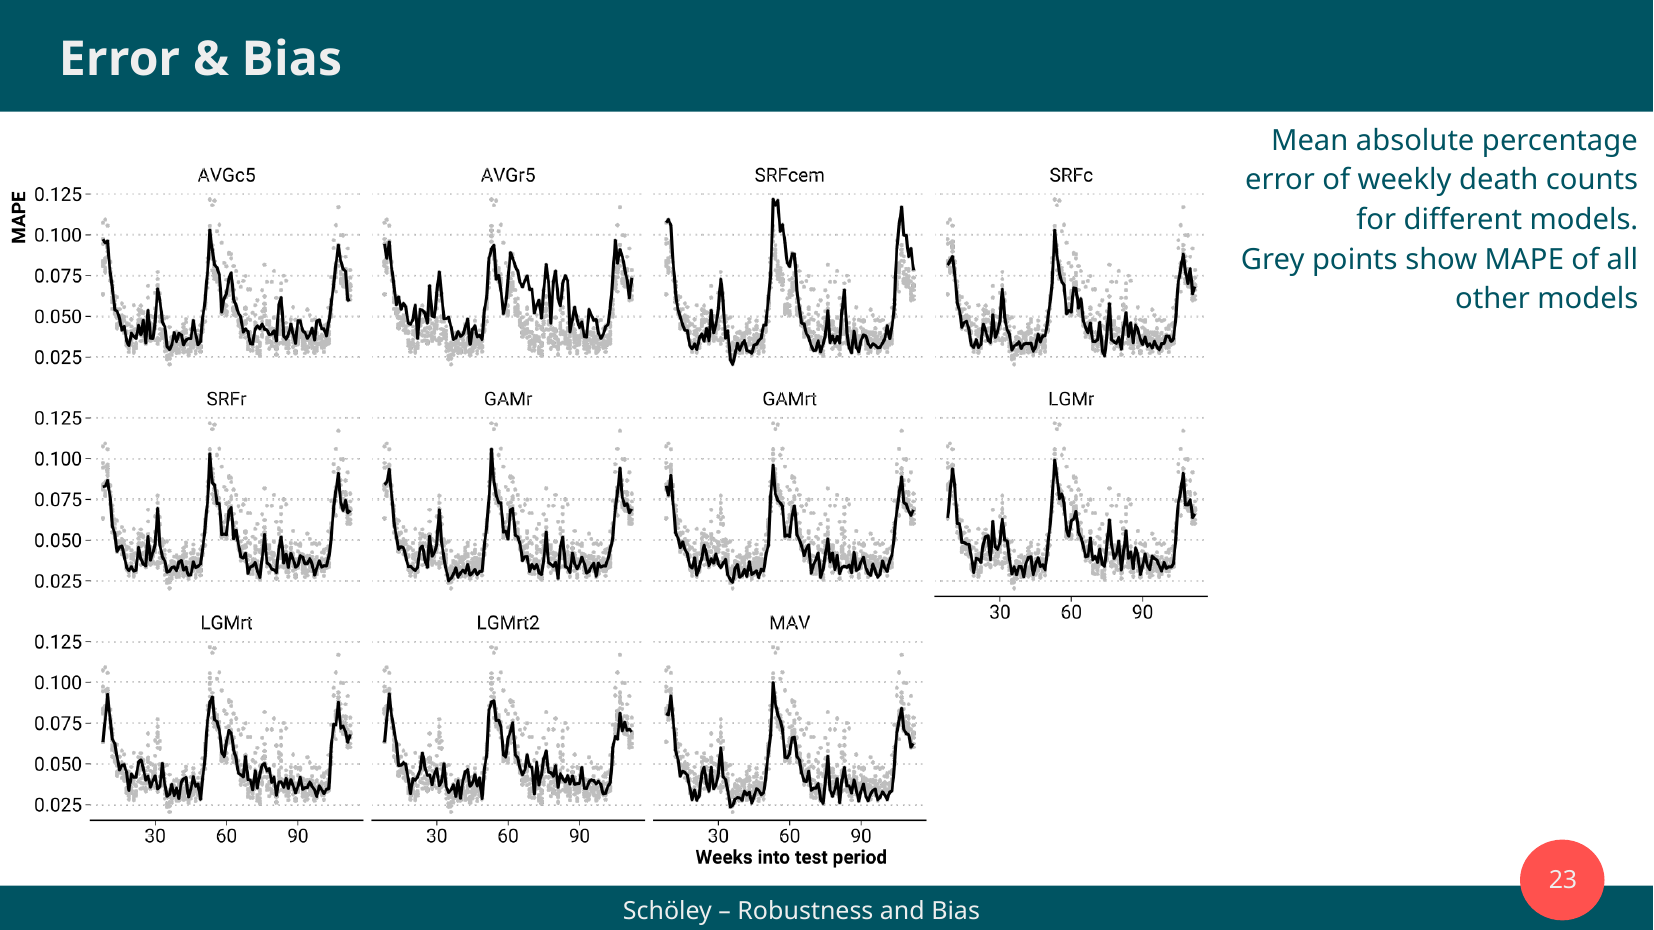

# Error & Bias
Mean absolute percentage error of weekly death counts for different models.
Grey points show MAPE of all other models
23
Schöley – Robustness and Bias